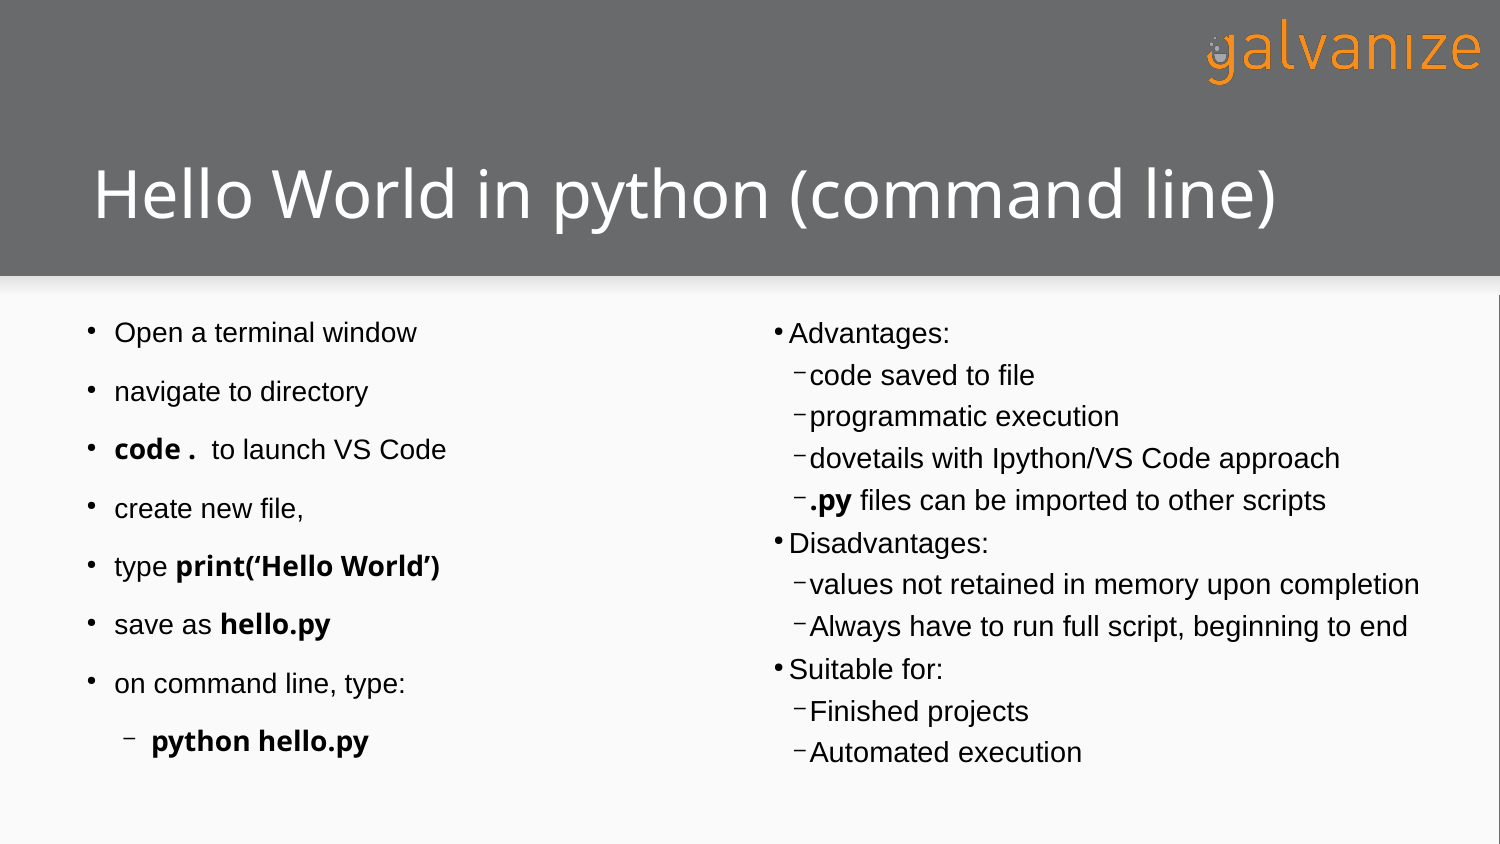

# Hello World in python (command line)
Open a terminal window
navigate to directory
code . to launch VS Code
create new file,
type print(‘Hello World’)
save as hello.py
on command line, type:
python hello.py
Advantages:
code saved to file
programmatic execution
dovetails with Ipython/VS Code approach
.py files can be imported to other scripts
Disadvantages:
values not retained in memory upon completion
Always have to run full script, beginning to end
Suitable for:
Finished projects
Automated execution